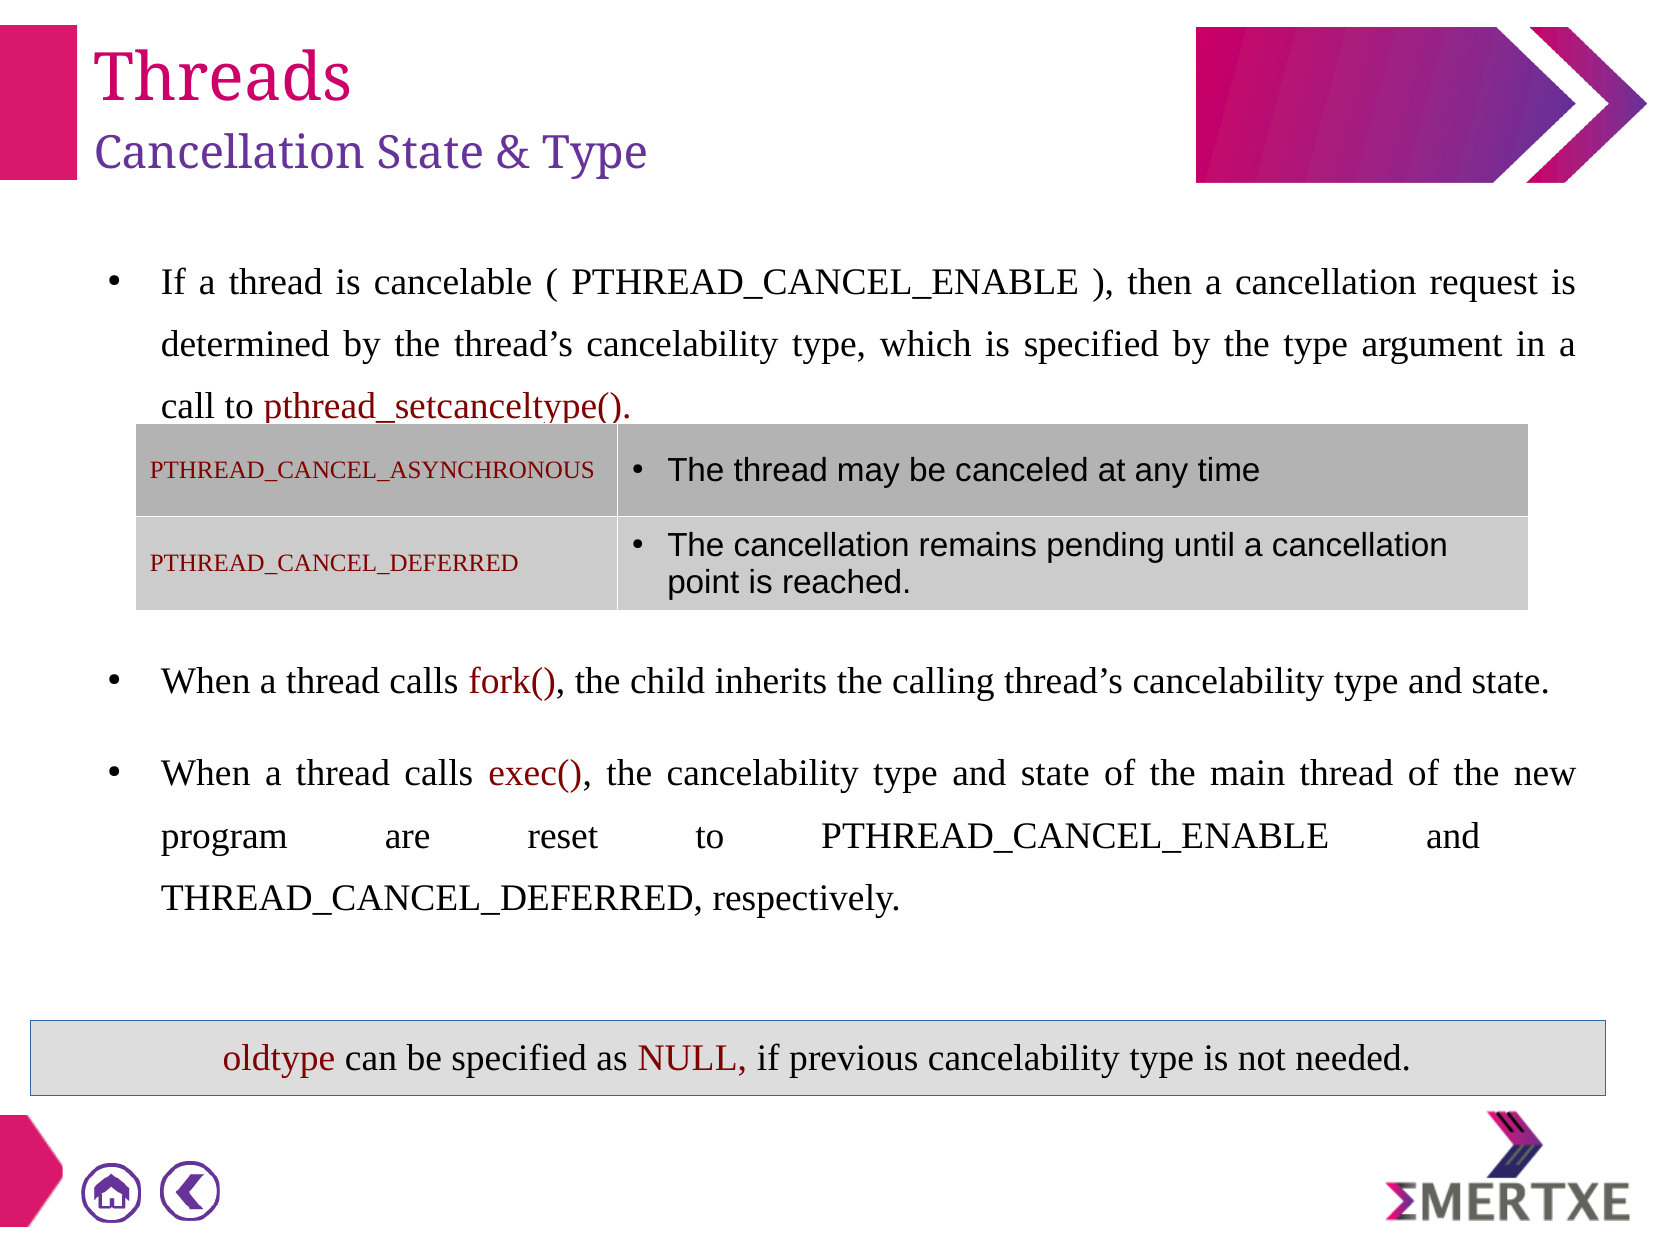

# Threads Cancellation State & Type
If a thread is cancelable ( PTHREAD_CANCEL_ENABLE ), then a cancellation request is determined by the thread’s cancelability type, which is specified by the type argument in a call to pthread_setcanceltype().
When a thread calls fork(), the child inherits the calling thread’s cancelability type and state.
When a thread calls exec(), the cancelability type and state of the main thread of the new program are reset to PTHREAD_CANCEL_ENABLE and THREAD_CANCEL_DEFERRED, respectively.
| PTHREAD\_CANCEL\_ASYNCHRONOUS | The thread may be canceled at any time |
| --- | --- |
| PTHREAD\_CANCEL\_DEFERRED | The cancellation remains pending until a cancellation point is reached. |
oldtype can be specified as NULL, if previous cancelability type is not needed.